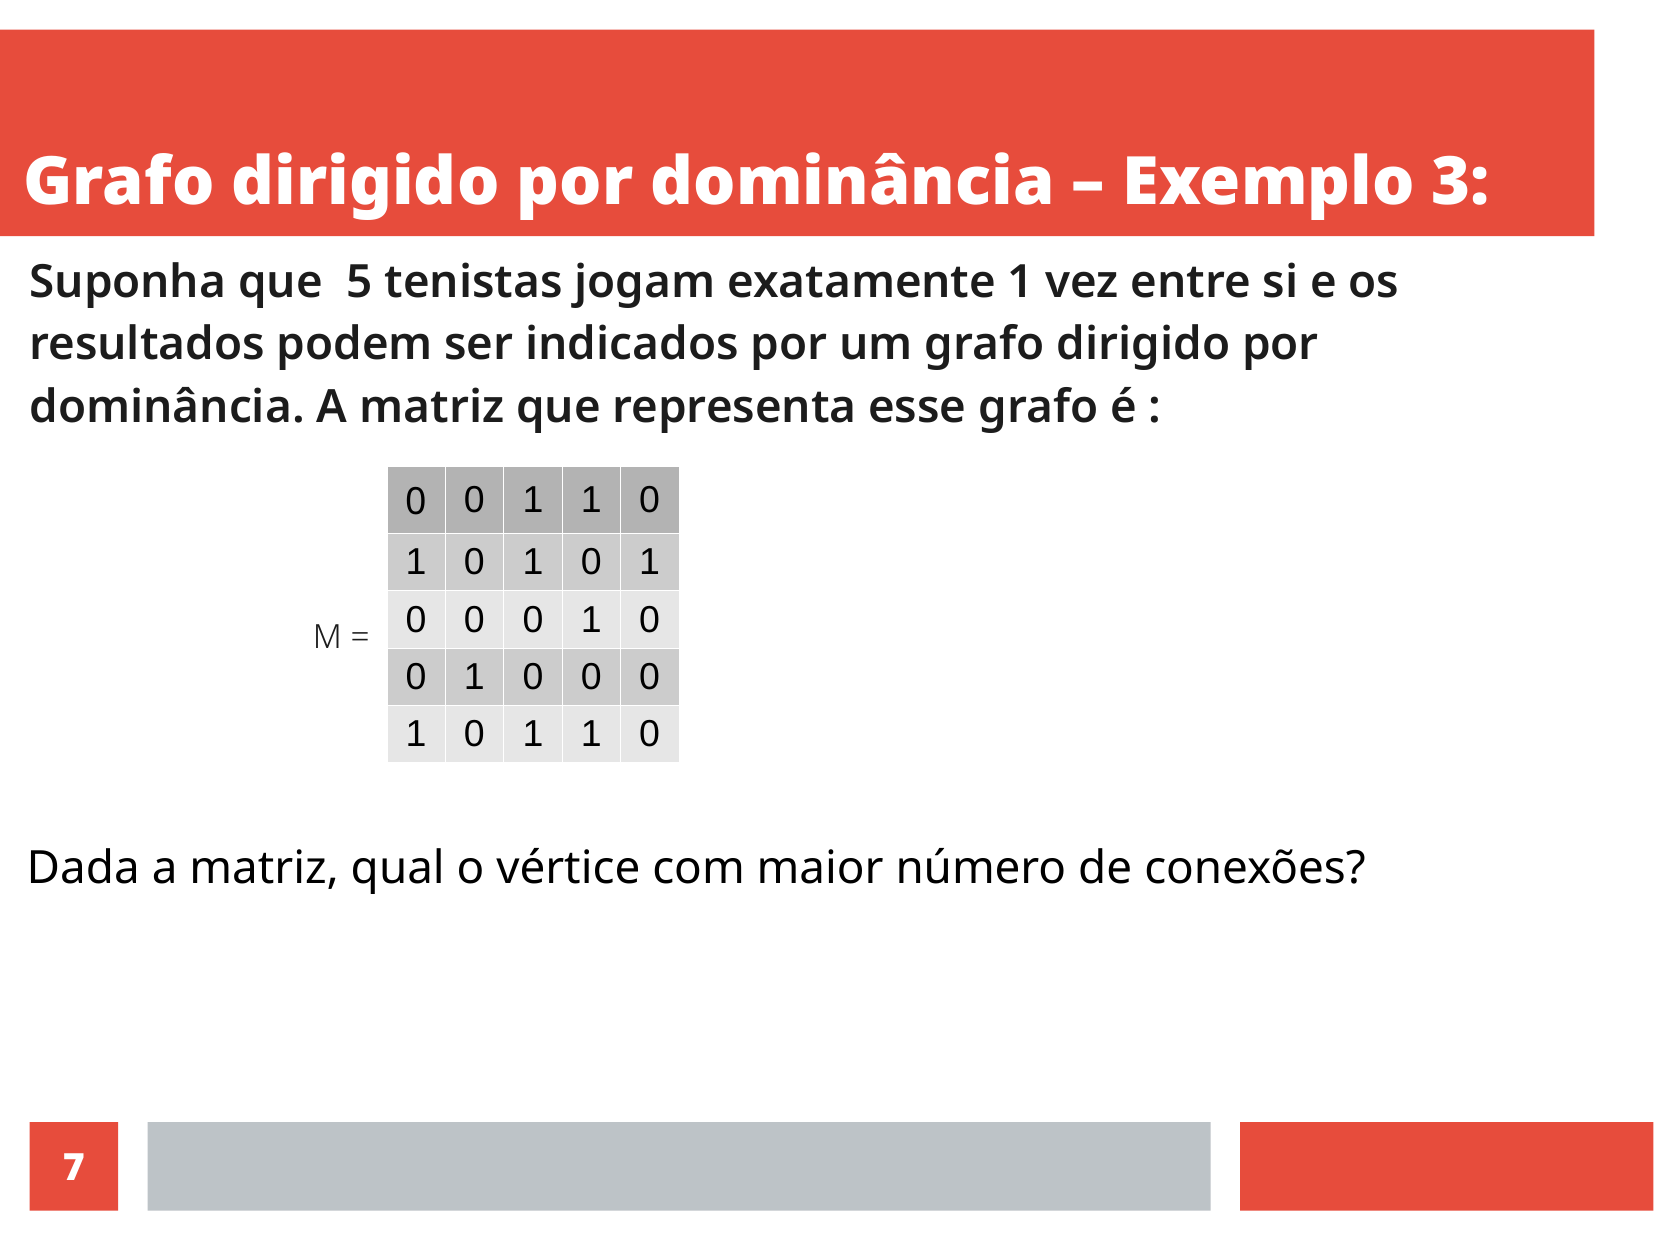

Grafo dirigido por dominância – Exemplo 3:
# Suponha que 5 tenistas jogam exatamente 1 vez entre si e os resultados podem ser indicados por um grafo dirigido por dominância. A matriz que representa esse grafo é :
M =
| 0 | 0 | 1 | 1 | 0 |
| --- | --- | --- | --- | --- |
| 1 | 0 | 1 | 0 | 1 |
| 0 | 0 | 0 | 1 | 0 |
| 0 | 1 | 0 | 0 | 0 |
| 1 | 0 | 1 | 1 | 0 |
Dada a matriz, qual o vértice com maior número de conexões?
7